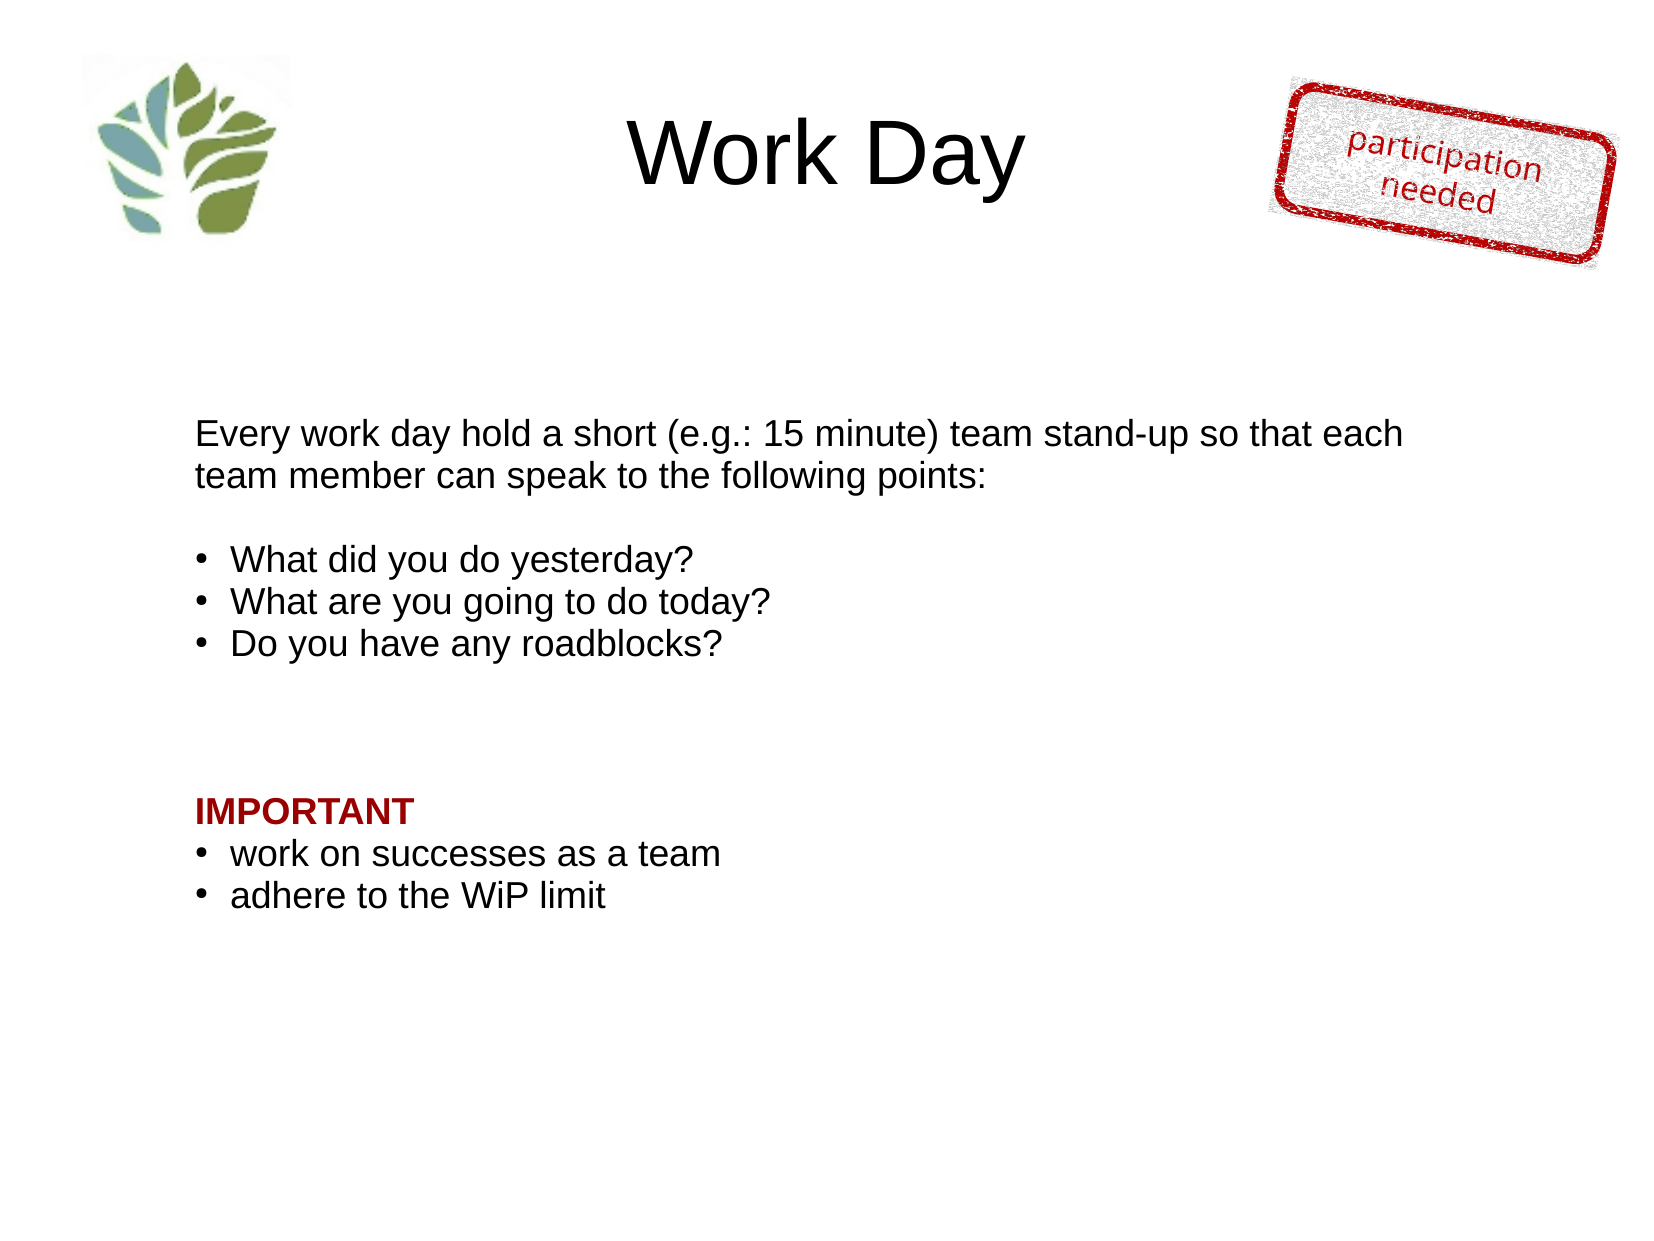

# Work Day
participation
needed
Every work day hold a short (e.g.: 15 minute) team stand-up so that each team member can speak to the following points:
What did you do yesterday?
What are you going to do today?
Do you have any roadblocks?
IMPORTANT
work on successes as a team
adhere to the WiP limit